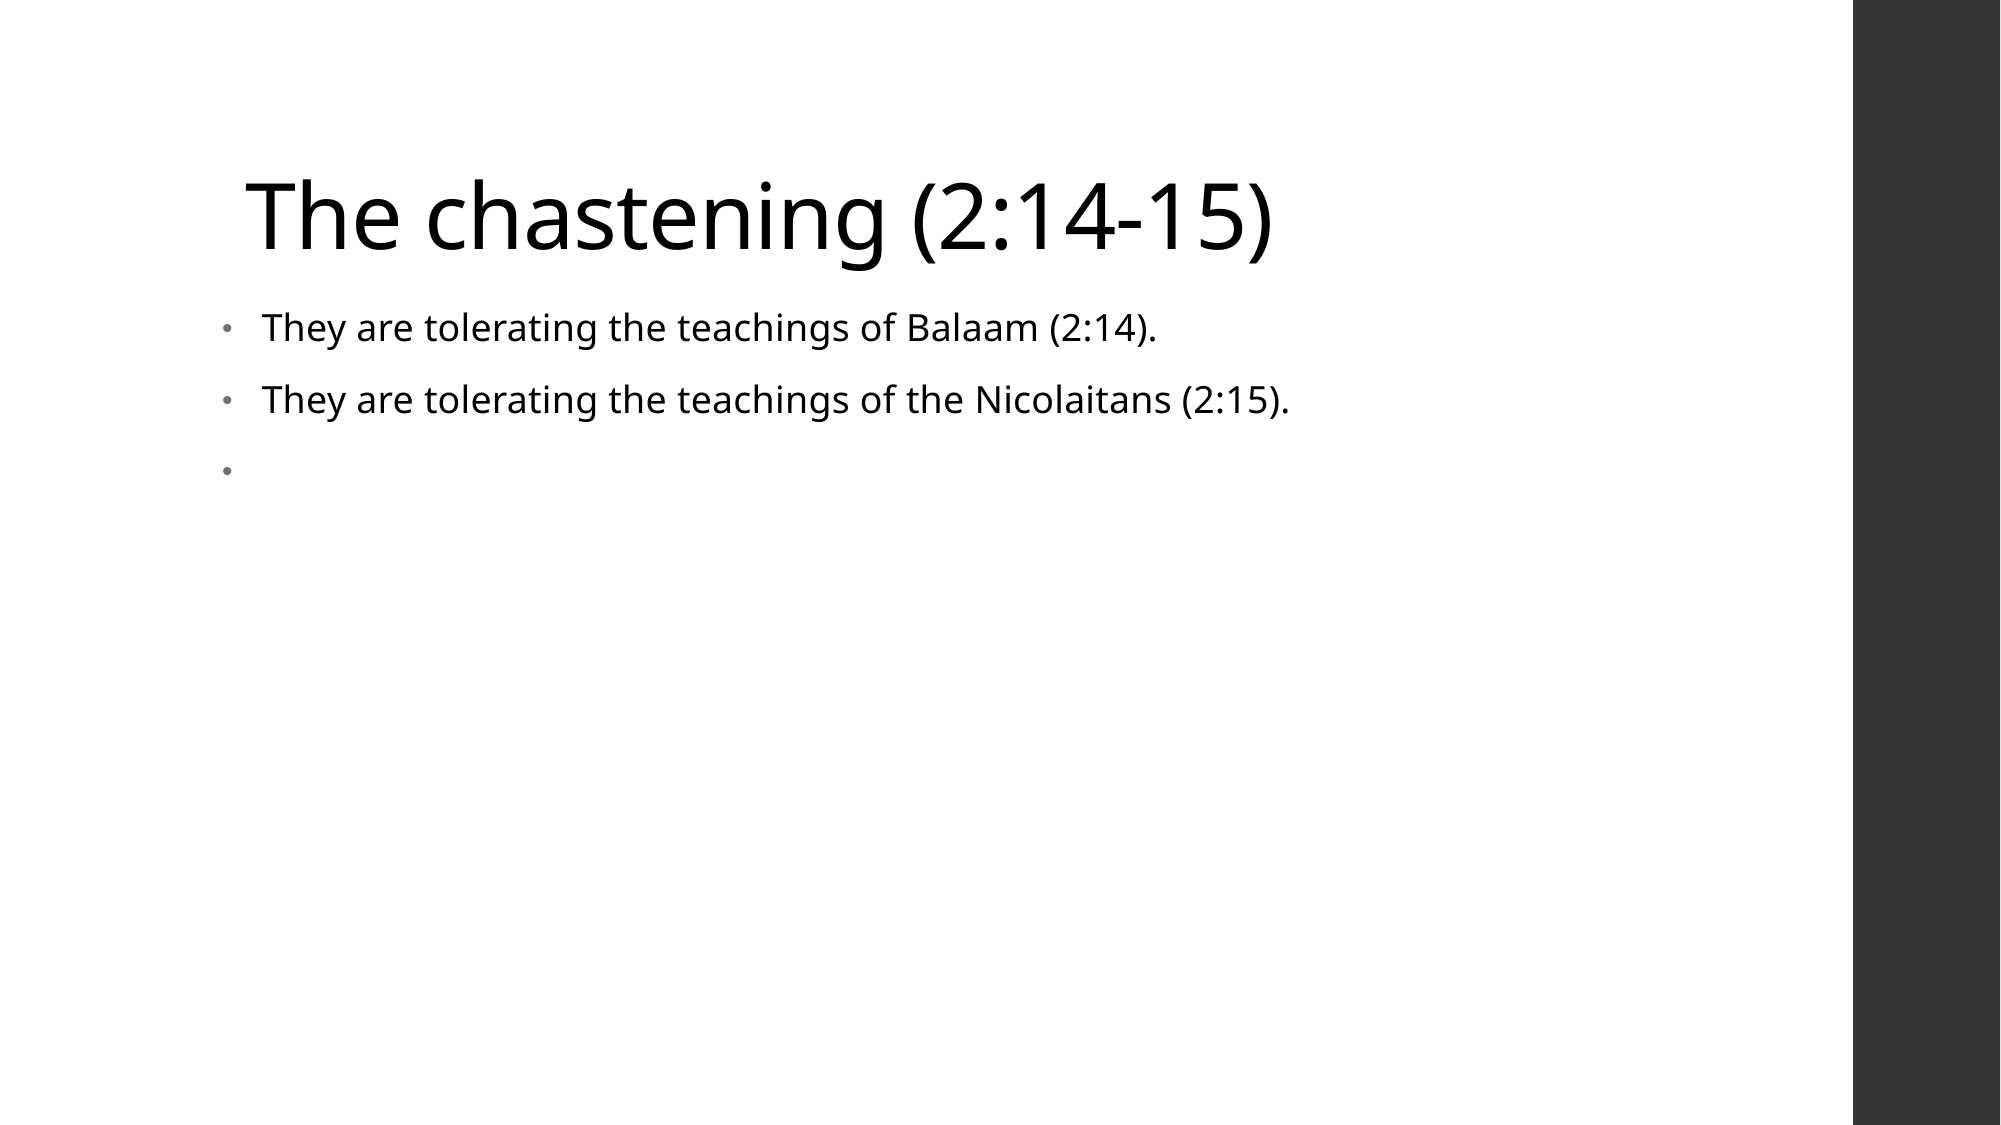

# The chastening (2:14-15)
 They are tolerating the teachings of Balaam (2:14).
 They are tolerating the teachings of the Nicolaitans (2:15).